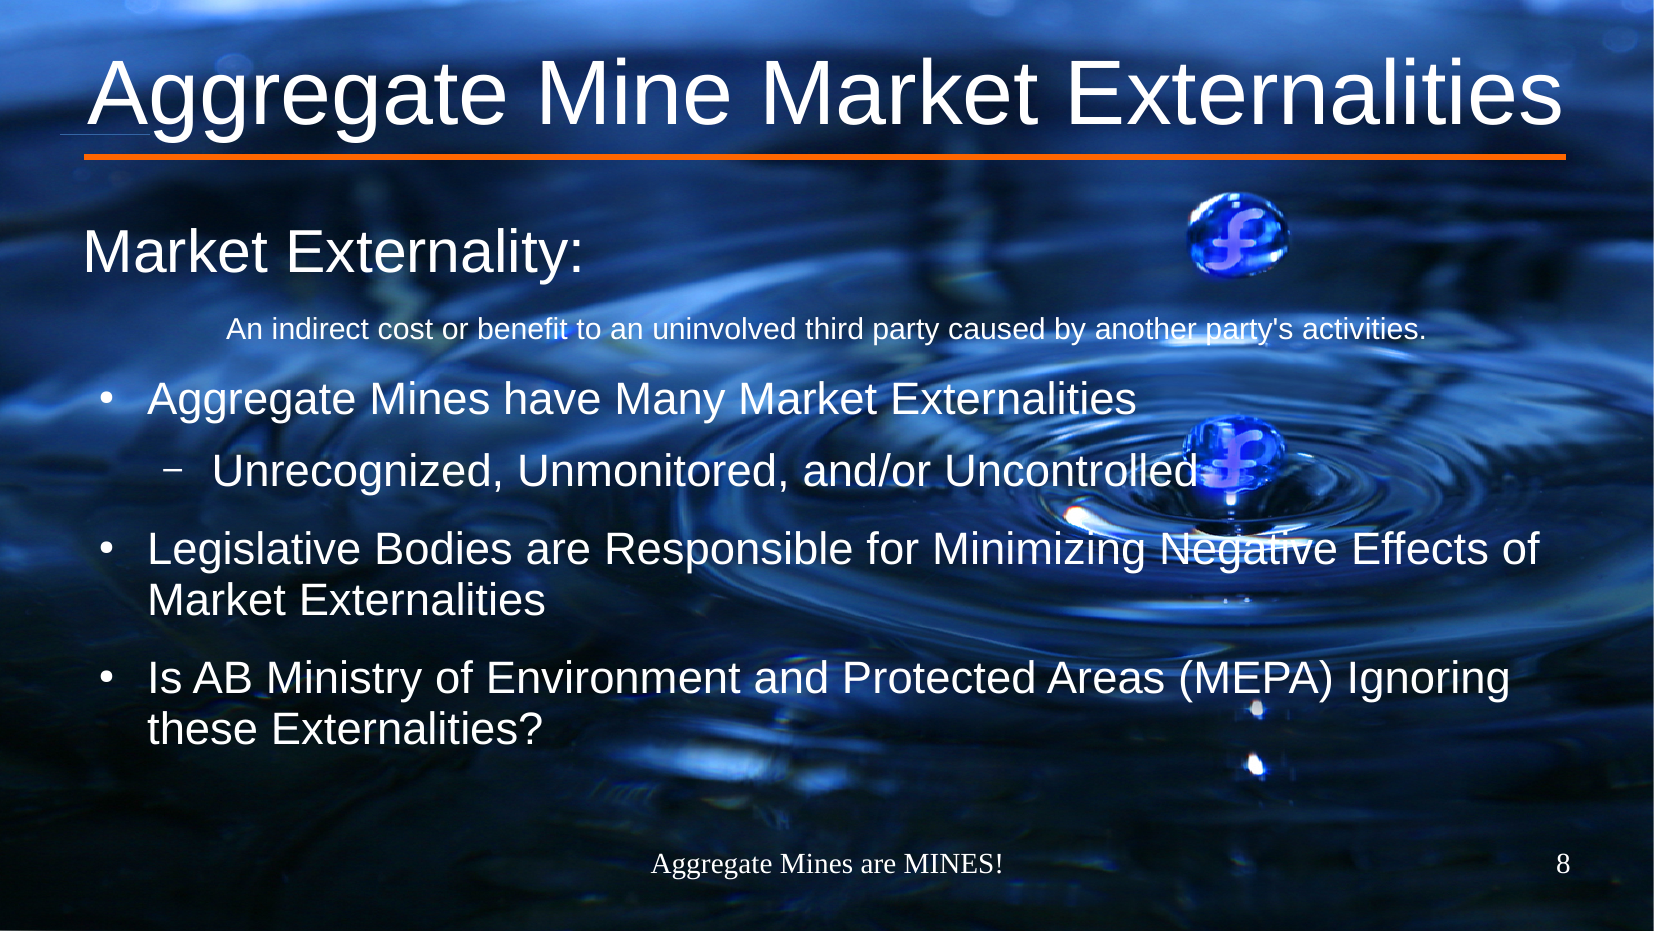

# Aggregate Mine Market Externalities
Market Externality:
An indirect cost or benefit to an uninvolved third party caused by another party's activities.
Aggregate Mines have Many Market Externalities
Unrecognized, Unmonitored, and/or Uncontrolled
Legislative Bodies are Responsible for Minimizing Negative Effects of Market Externalities
Is AB Ministry of Environment and Protected Areas (MEPA) Ignoring these Externalities?
Aggregate Mines are MINES!
8